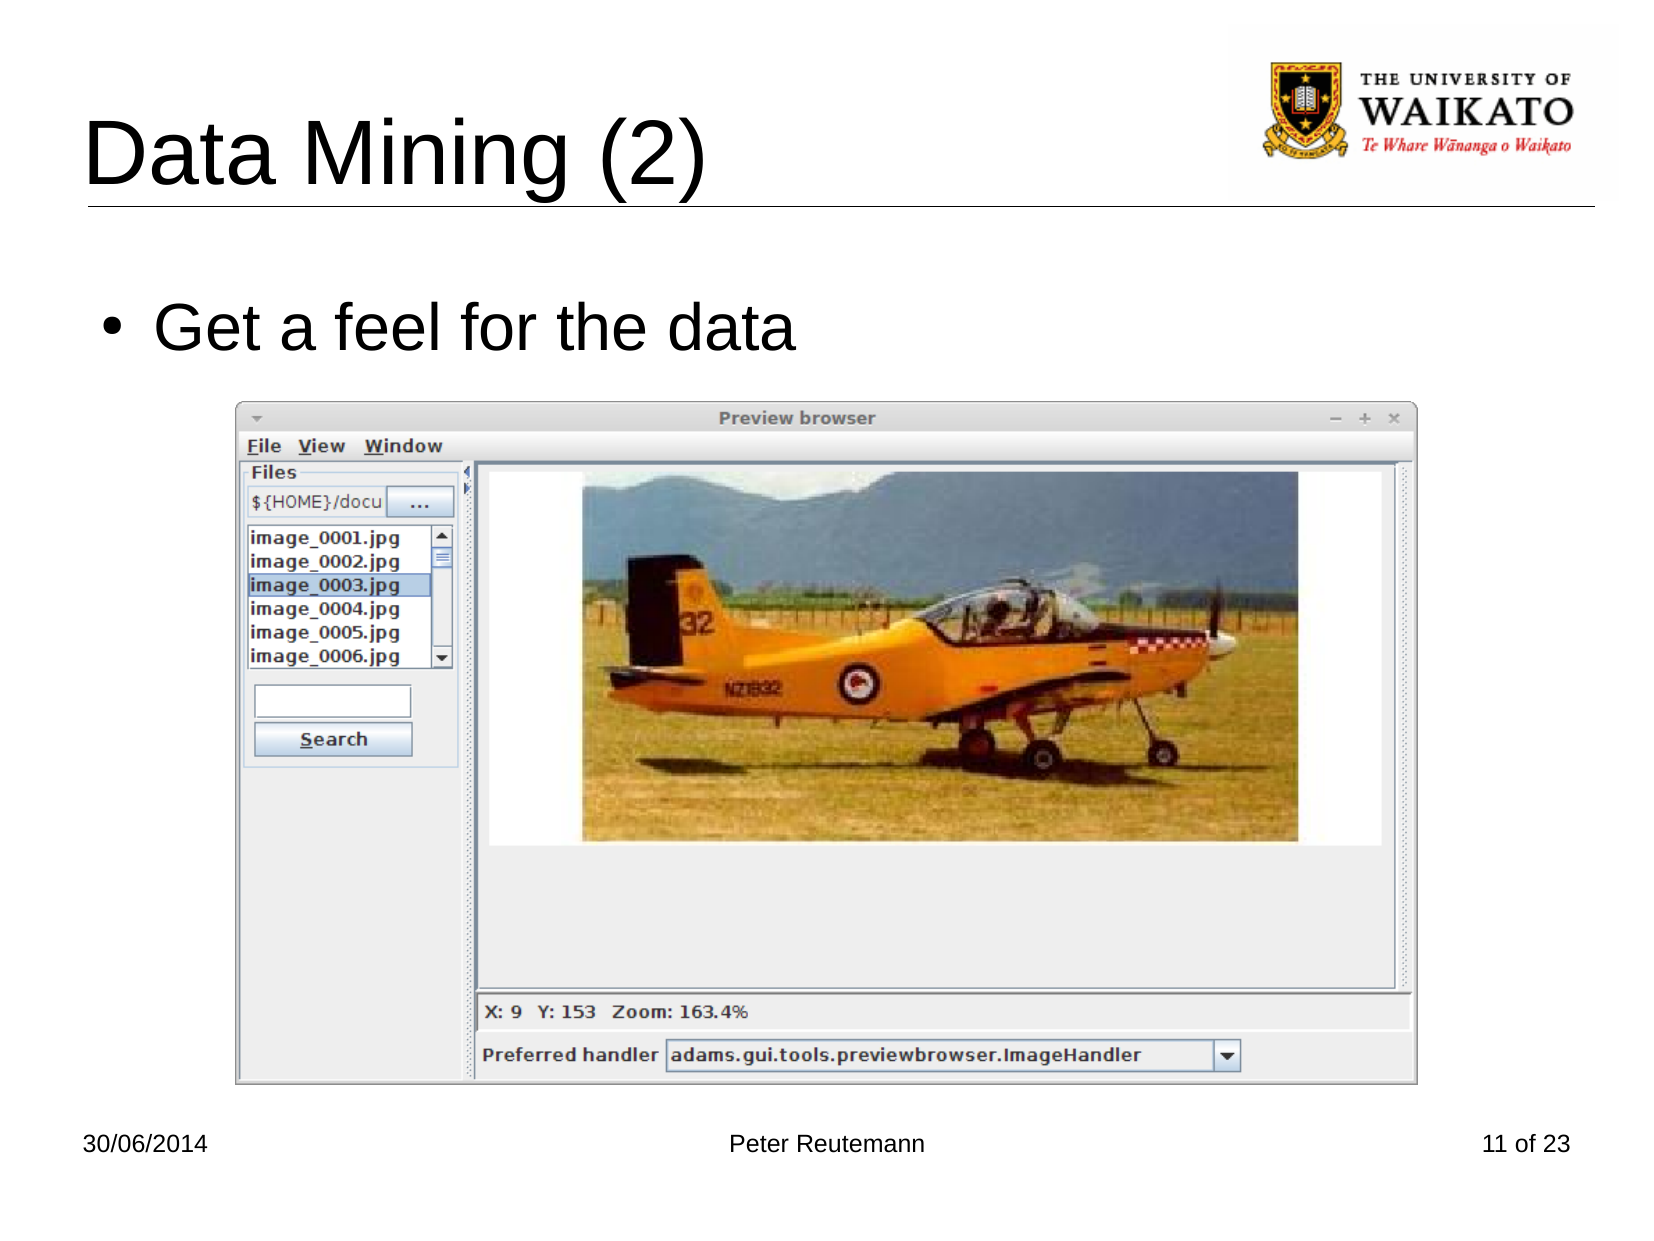

# Data Mining (2)
Get a feel for the data
30/06/2014
Peter Reutemann
11